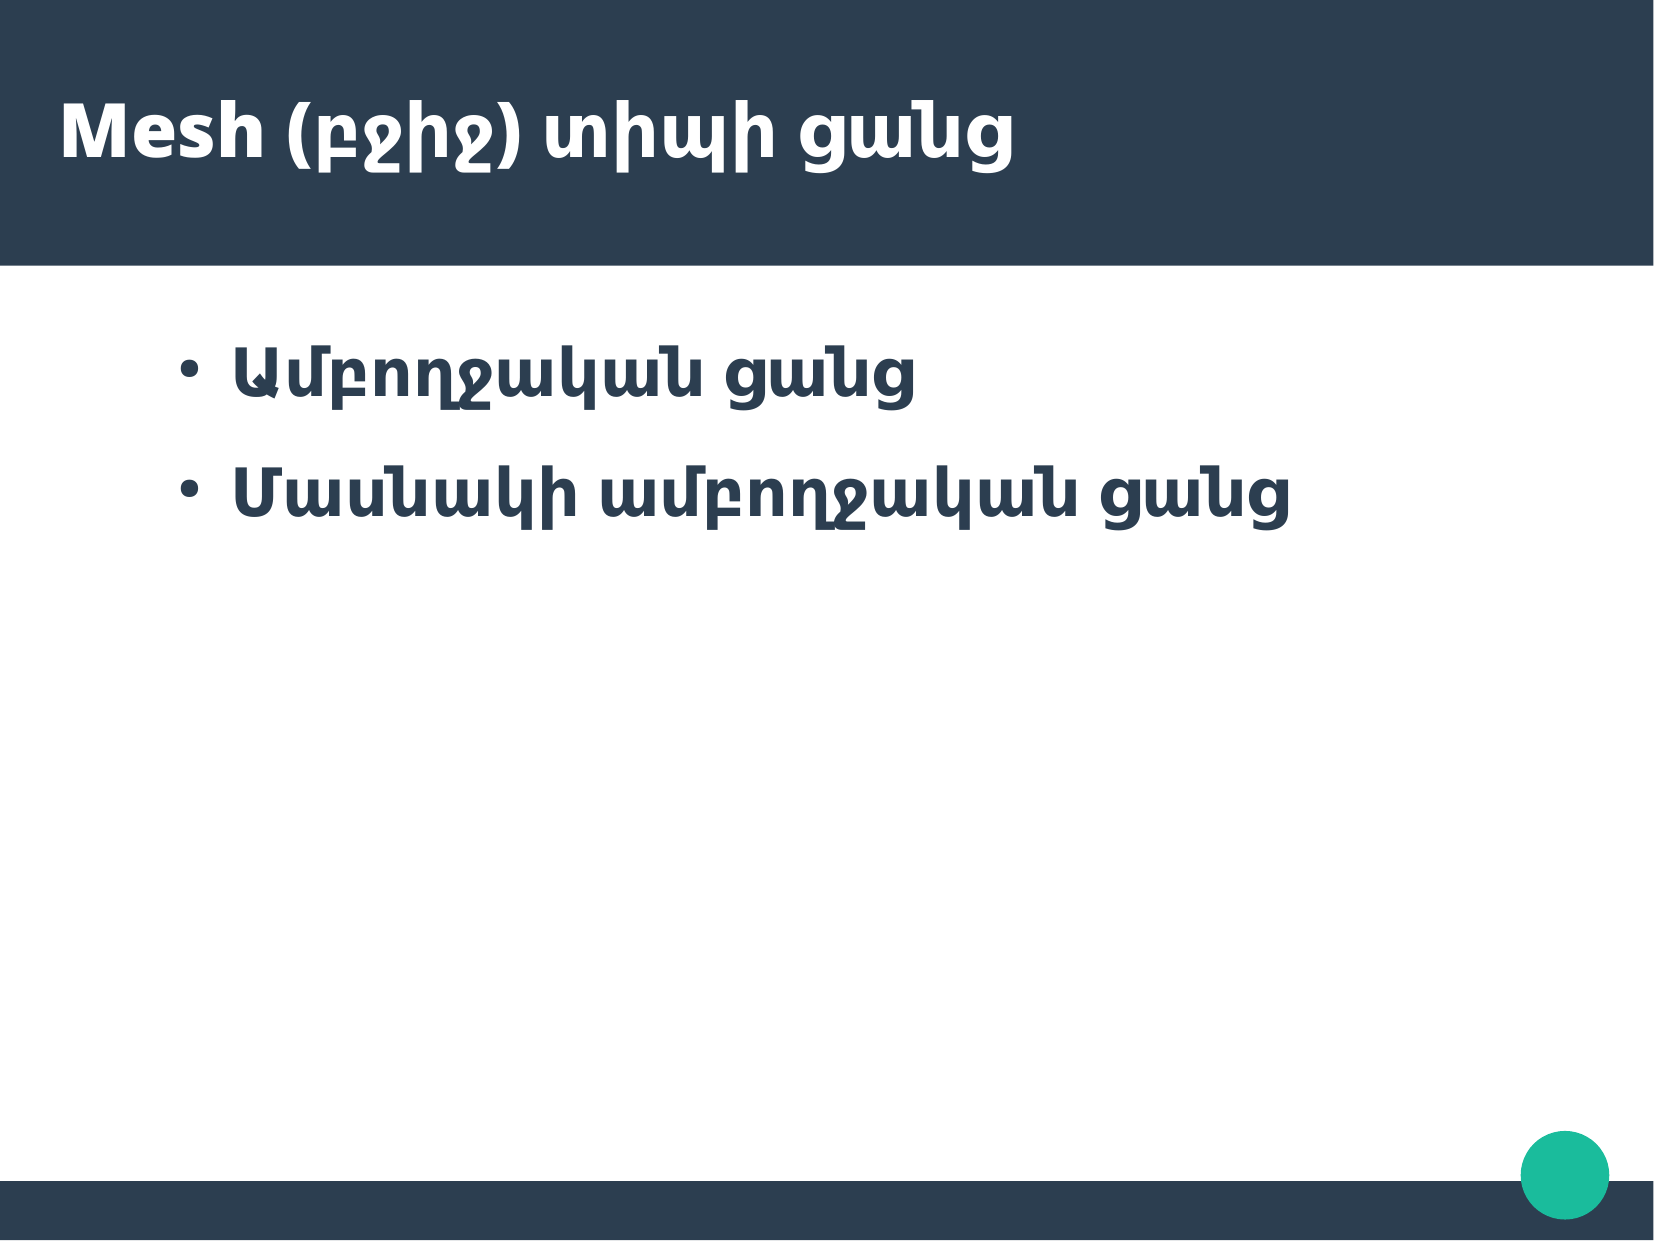

# Mesh (բջիջ) տիպի ցանց
Ամբողջական ցանց
Մասնակի ամբողջական ցանց